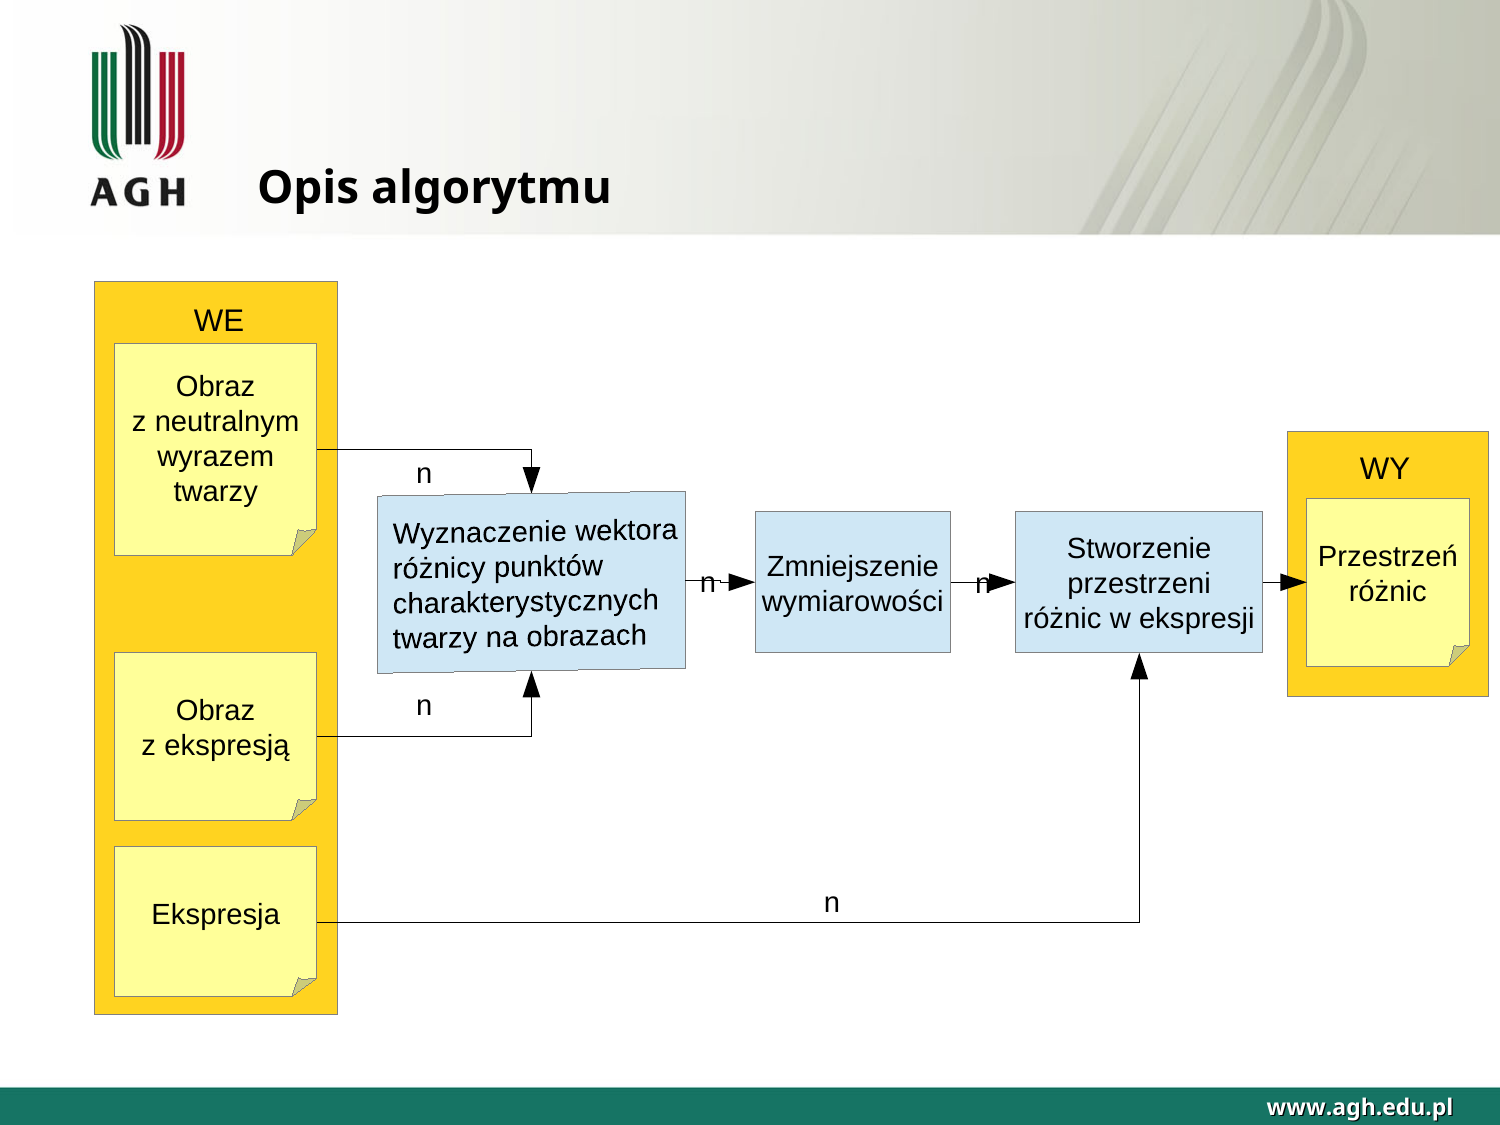

# Opis algorytmu
WE
Obraz
z neutralnym
wyrazem
twarzy
WY
Wyznaczenie wektora
różnicy punktów
charakterystycznych
twarzy na obrazach
Przestrzeń
różnic
Zmniejszenie
wymiarowości
Stworzenie
przestrzeni
różnic w ekspresji
Obraz
z ekspresją
Ekspresja
n
www.agh.edu.pl